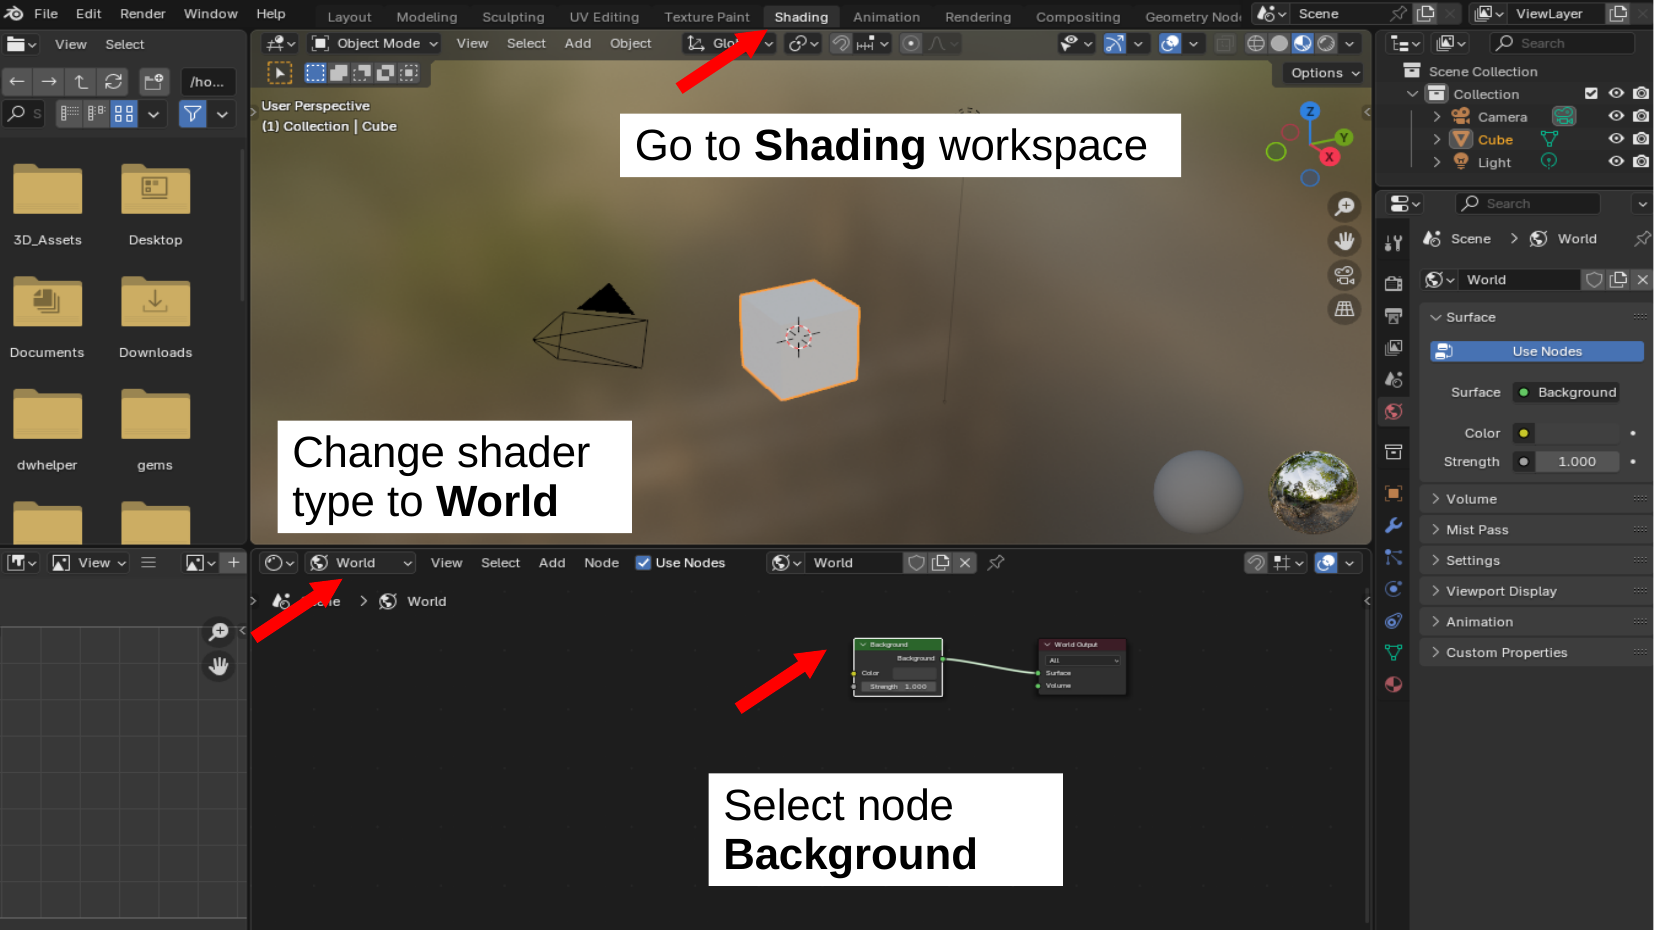

# 3. In Blender...
Go to Shading workspace
Change shader type to World
Select node Background
5